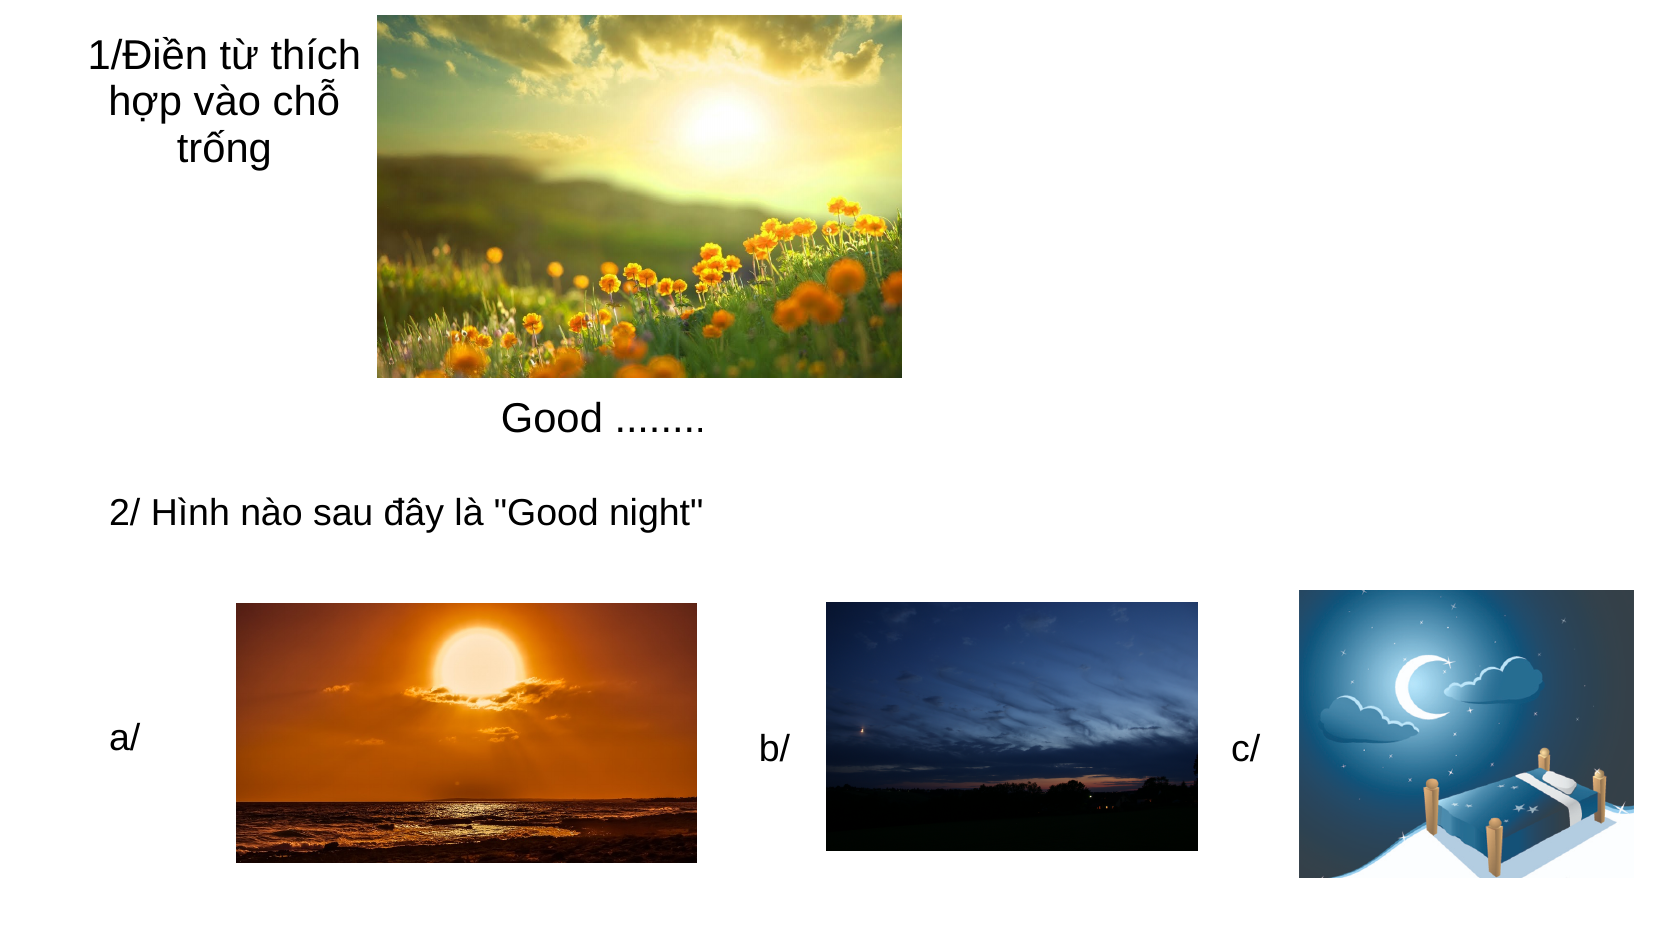

# 1/Điền từ thích hợp vào chỗ trống
Good ........
2/ Hình nào sau đây là "Good night"
a/
b/
c/